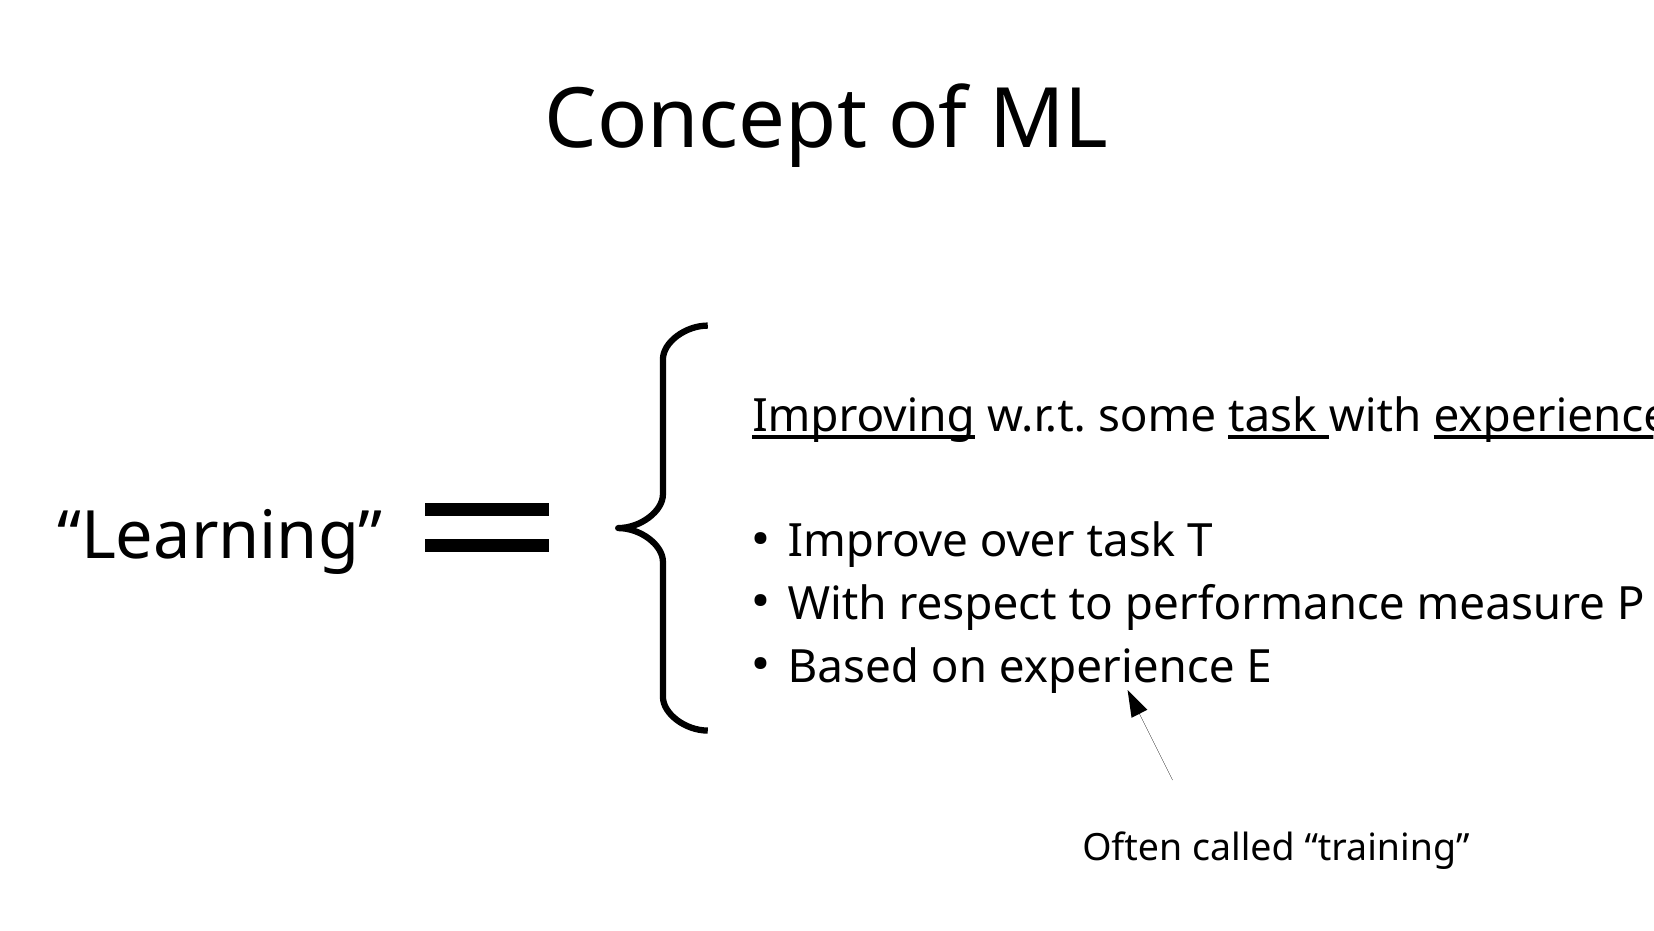

# Concept of ML
Improving w.r.t. some task with experience
Improve over task T
With respect to performance measure P
Based on experience E
“Learning”
Often called “training”